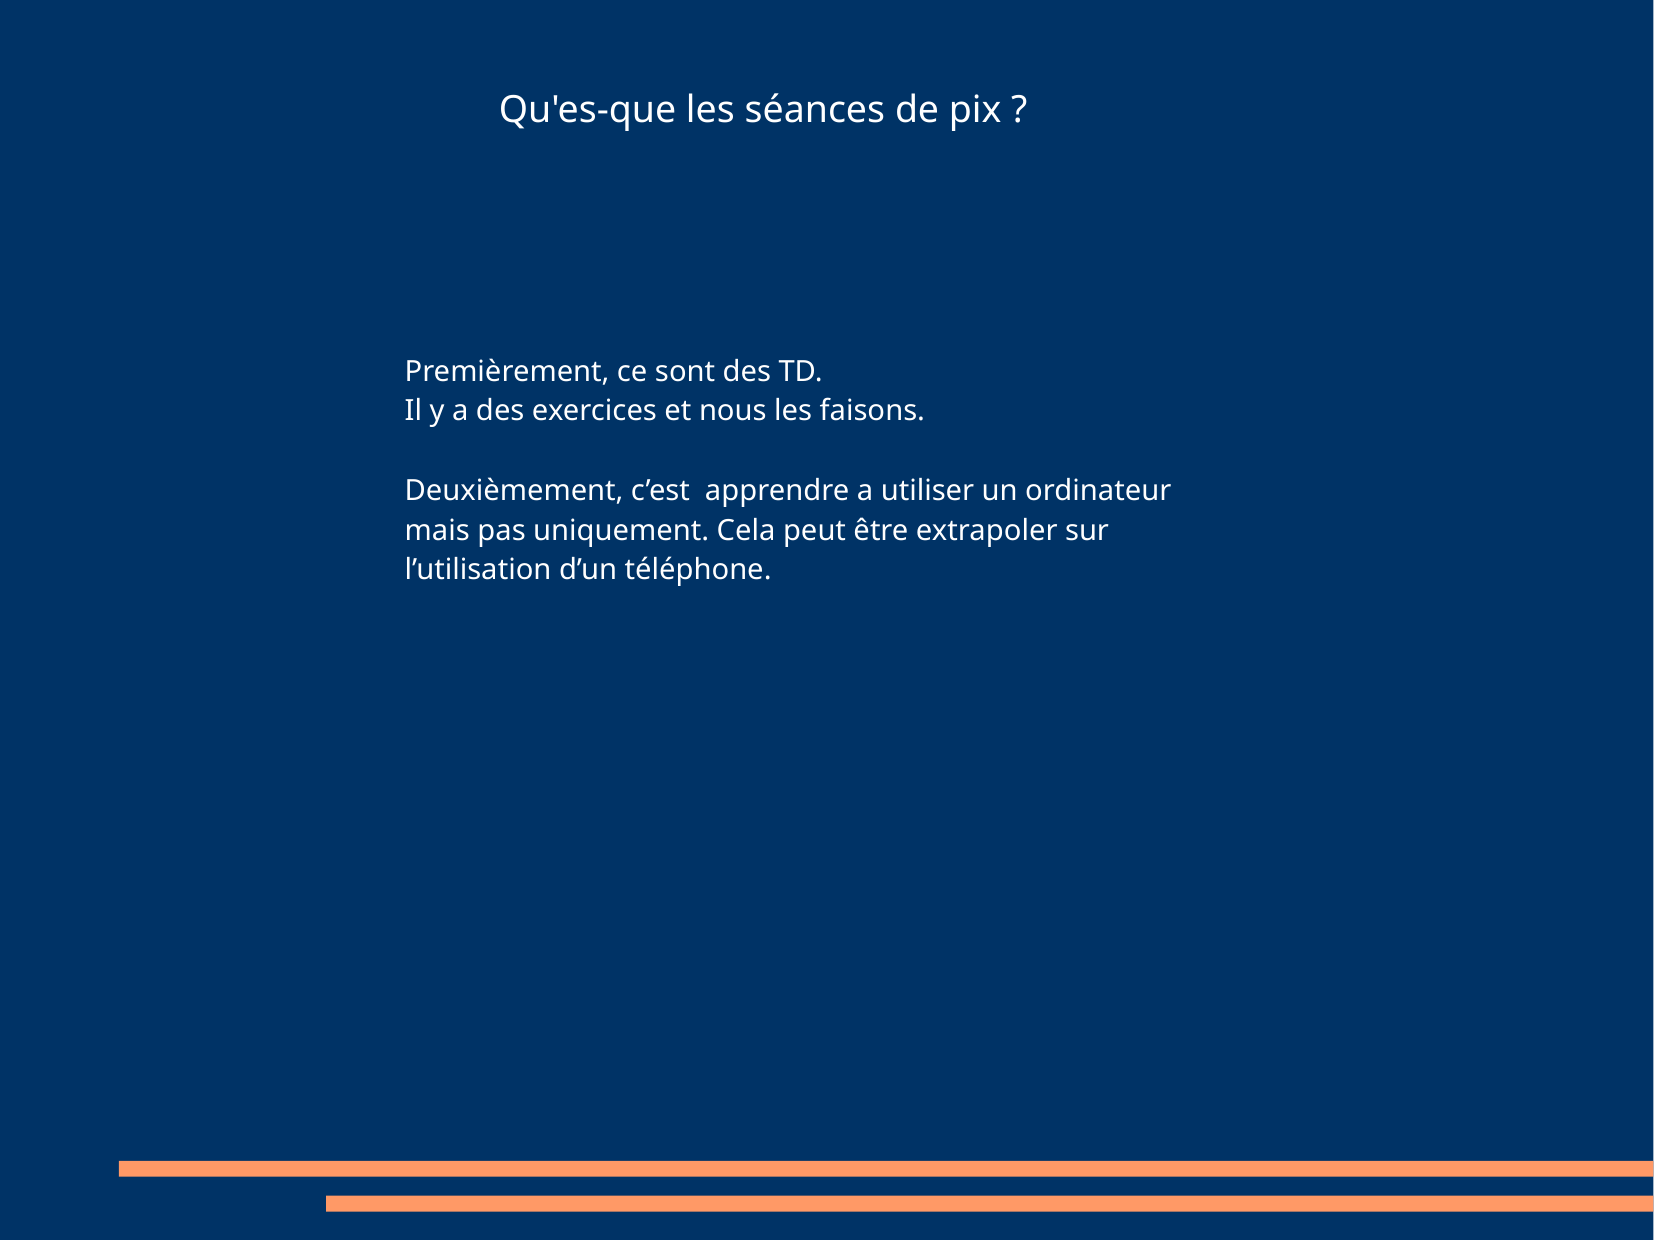

Qu'es-que les séances de pix ?
Premièrement, ce sont des TD.
Il y a des exercices et nous les faisons.
Deuxièmement, c’est apprendre a utiliser un ordinateur mais pas uniquement. Cela peut être extrapoler sur l’utilisation d’un téléphone.